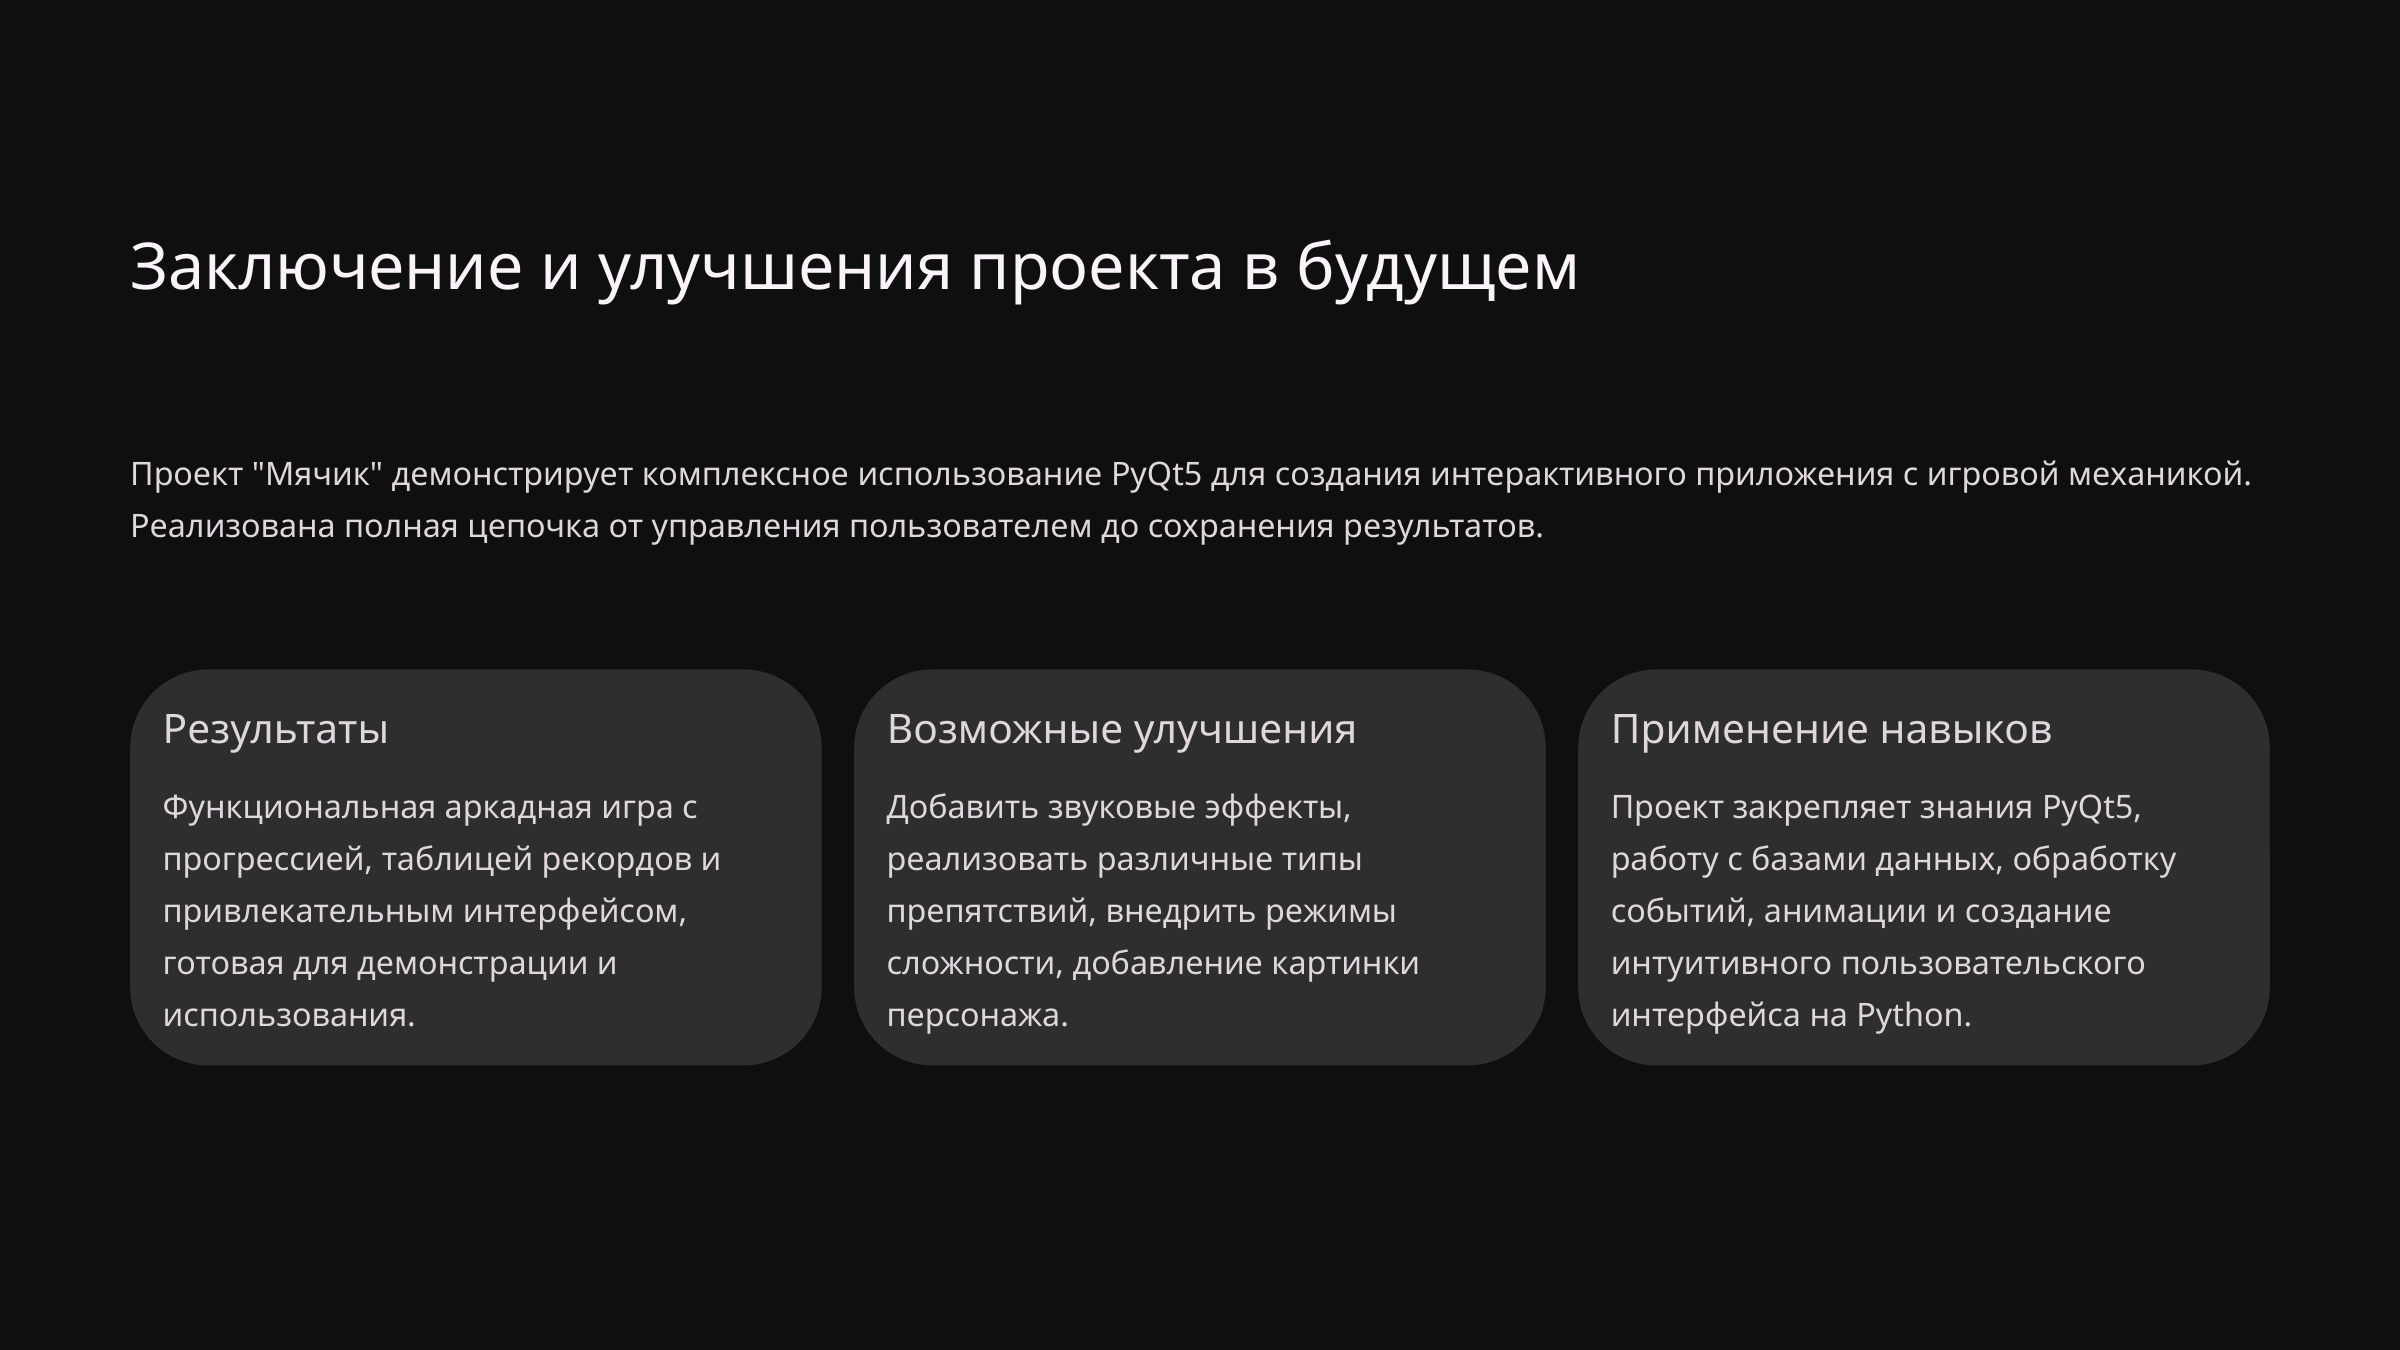

Заключение и улучшения проекта в будущем
Проект "Мячик" демонстрирует комплексное использование PyQt5 для создания интерактивного приложения с игровой механикой. Реализована полная цепочка от управления пользователем до сохранения результатов.
Результаты
Возможные улучшения
Применение навыков
Функциональная аркадная игра с прогрессией, таблицей рекордов и привлекательным интерфейсом, готовая для демонстрации и использования.
Добавить звуковые эффекты, реализовать различные типы препятствий, внедрить режимы сложности, добавление картинки персонажа.
Проект закрепляет знания PyQt5, работу с базами данных, обработку событий, анимации и создание интуитивного пользовательского интерфейса на Python.